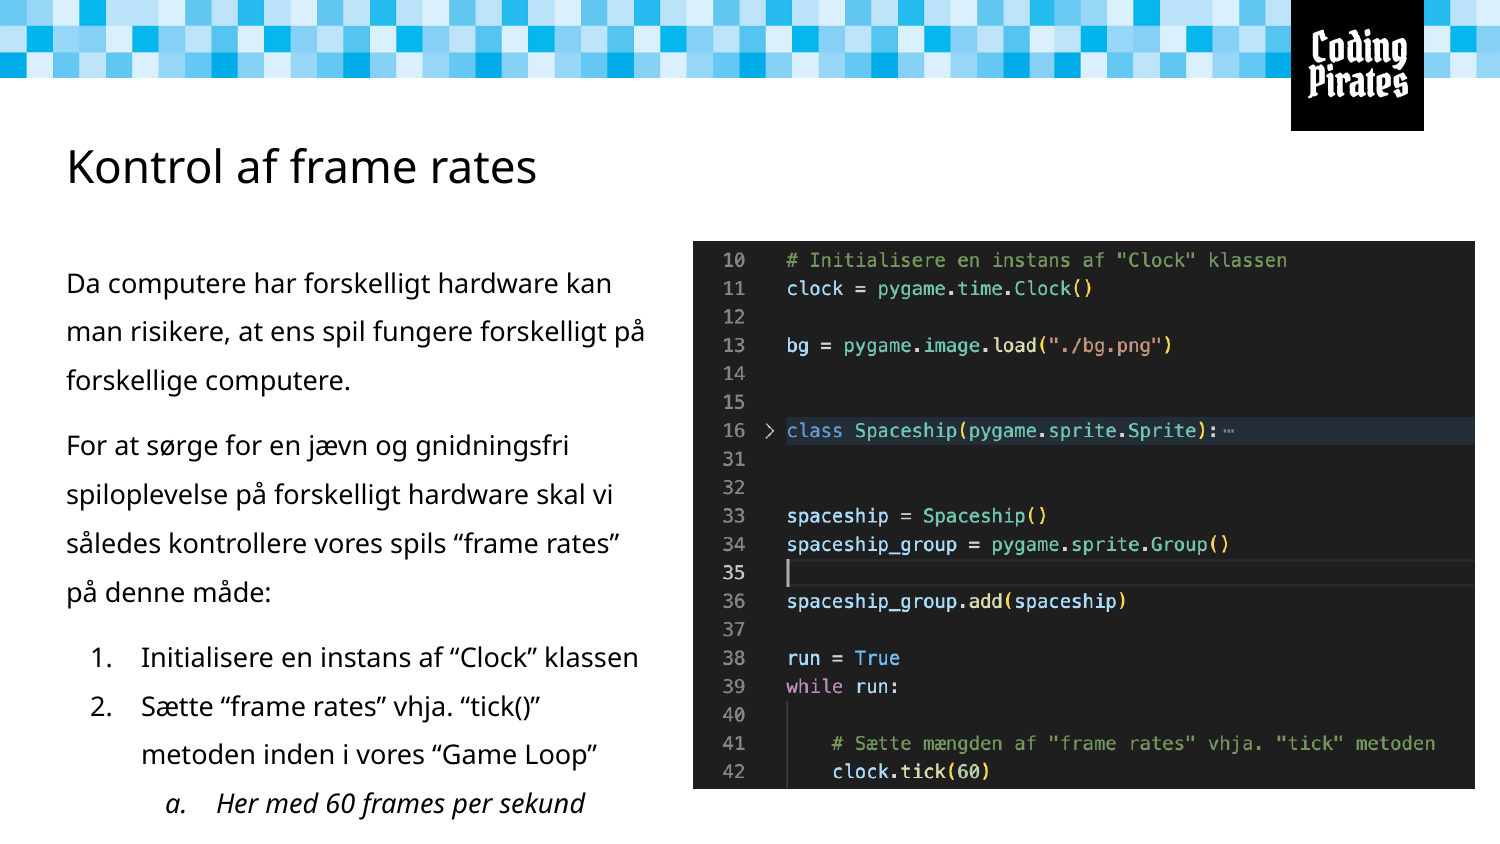

# Kontrol af frame rates
Da computere har forskelligt hardware kan man risikere, at ens spil fungere forskelligt på forskellige computere.
For at sørge for en jævn og gnidningsfri spiloplevelse på forskelligt hardware skal vi således kontrollere vores spils “frame rates” på denne måde:
Initialisere en instans af “Clock” klassen
Sætte “frame rates” vhja. “tick()” metoden inden i vores “Game Loop”
Her med 60 frames per sekund